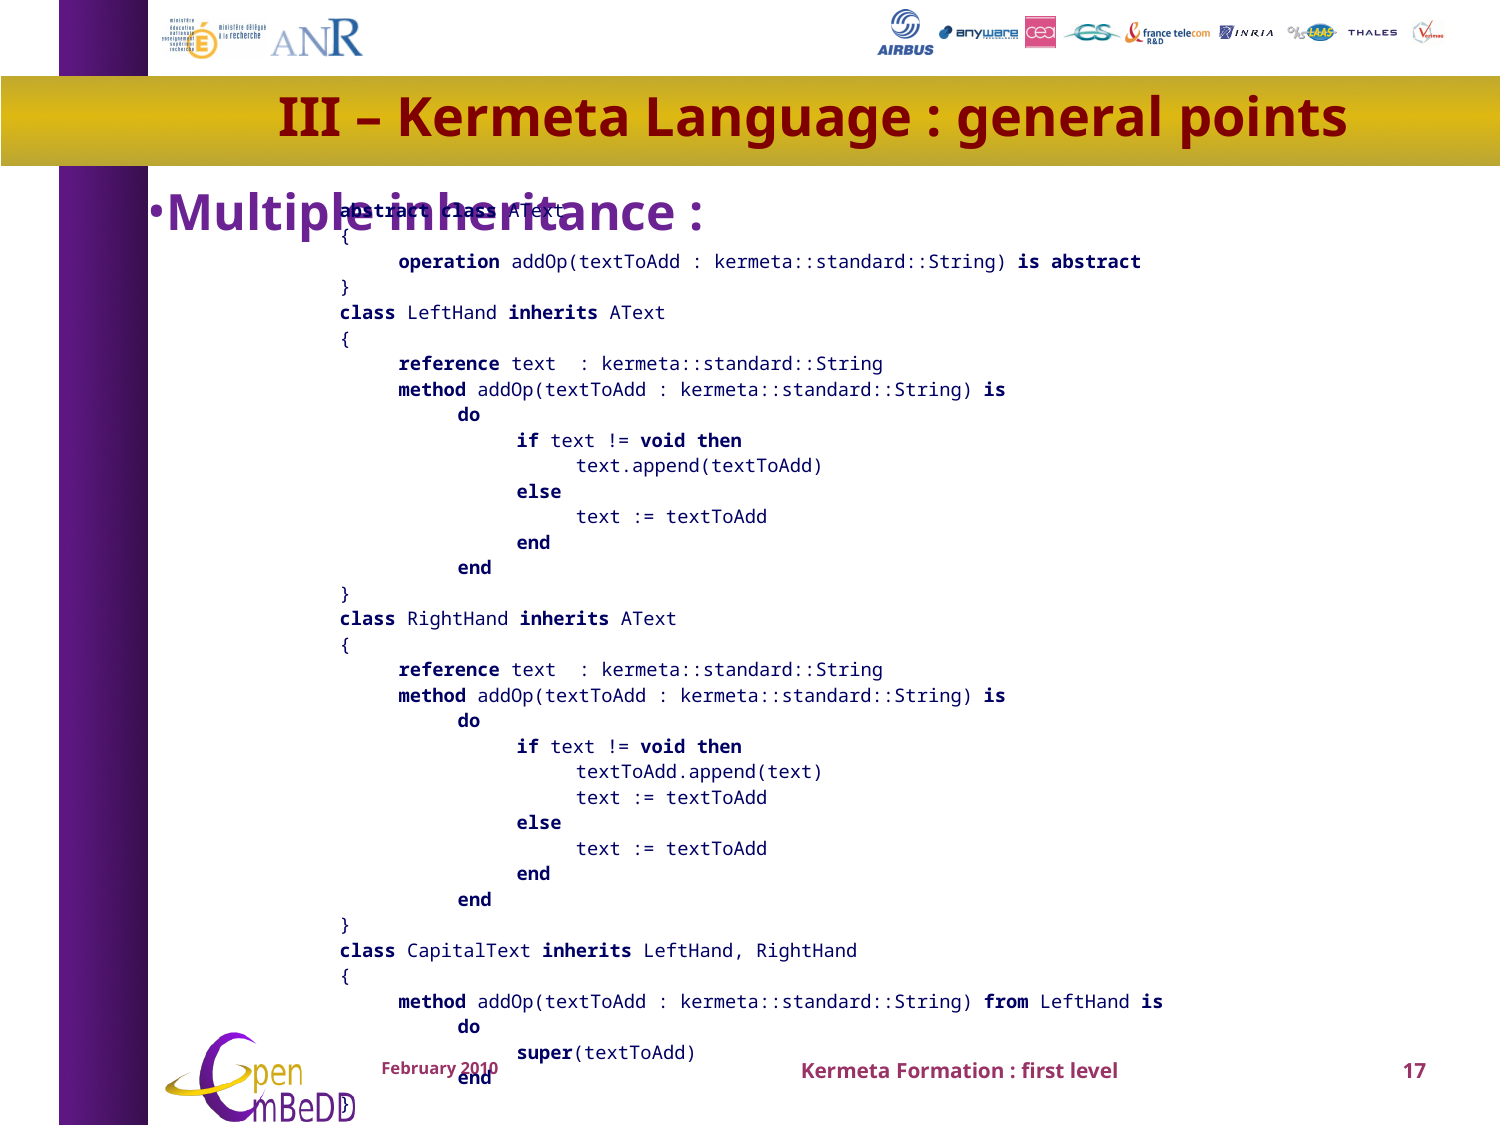

III – Kermeta Language : general points
# Multiple inheritance :
abstract class AText
{
	operation addOp(textToAdd : kermeta::standard::String) is abstract
}
class LeftHand inherits AText
{
	reference text : kermeta::standard::String
	method addOp(textToAdd : kermeta::standard::String) is
		do
			if text != void then
				text.append(textToAdd)
			else
				text := textToAdd
			end
		end
}
class RightHand inherits AText
{
	reference text : kermeta::standard::String
	method addOp(textToAdd : kermeta::standard::String) is
		do
			if text != void then
				textToAdd.append(text)
				text := textToAdd
			else
				text := textToAdd
			end
		end
}
class CapitalText inherits LeftHand, RightHand
{
	method addOp(textToAdd : kermeta::standard::String) from LeftHand is
		do
			super(textToAdd)
		end
}
Kermeta Formation : first level
February 2010
16